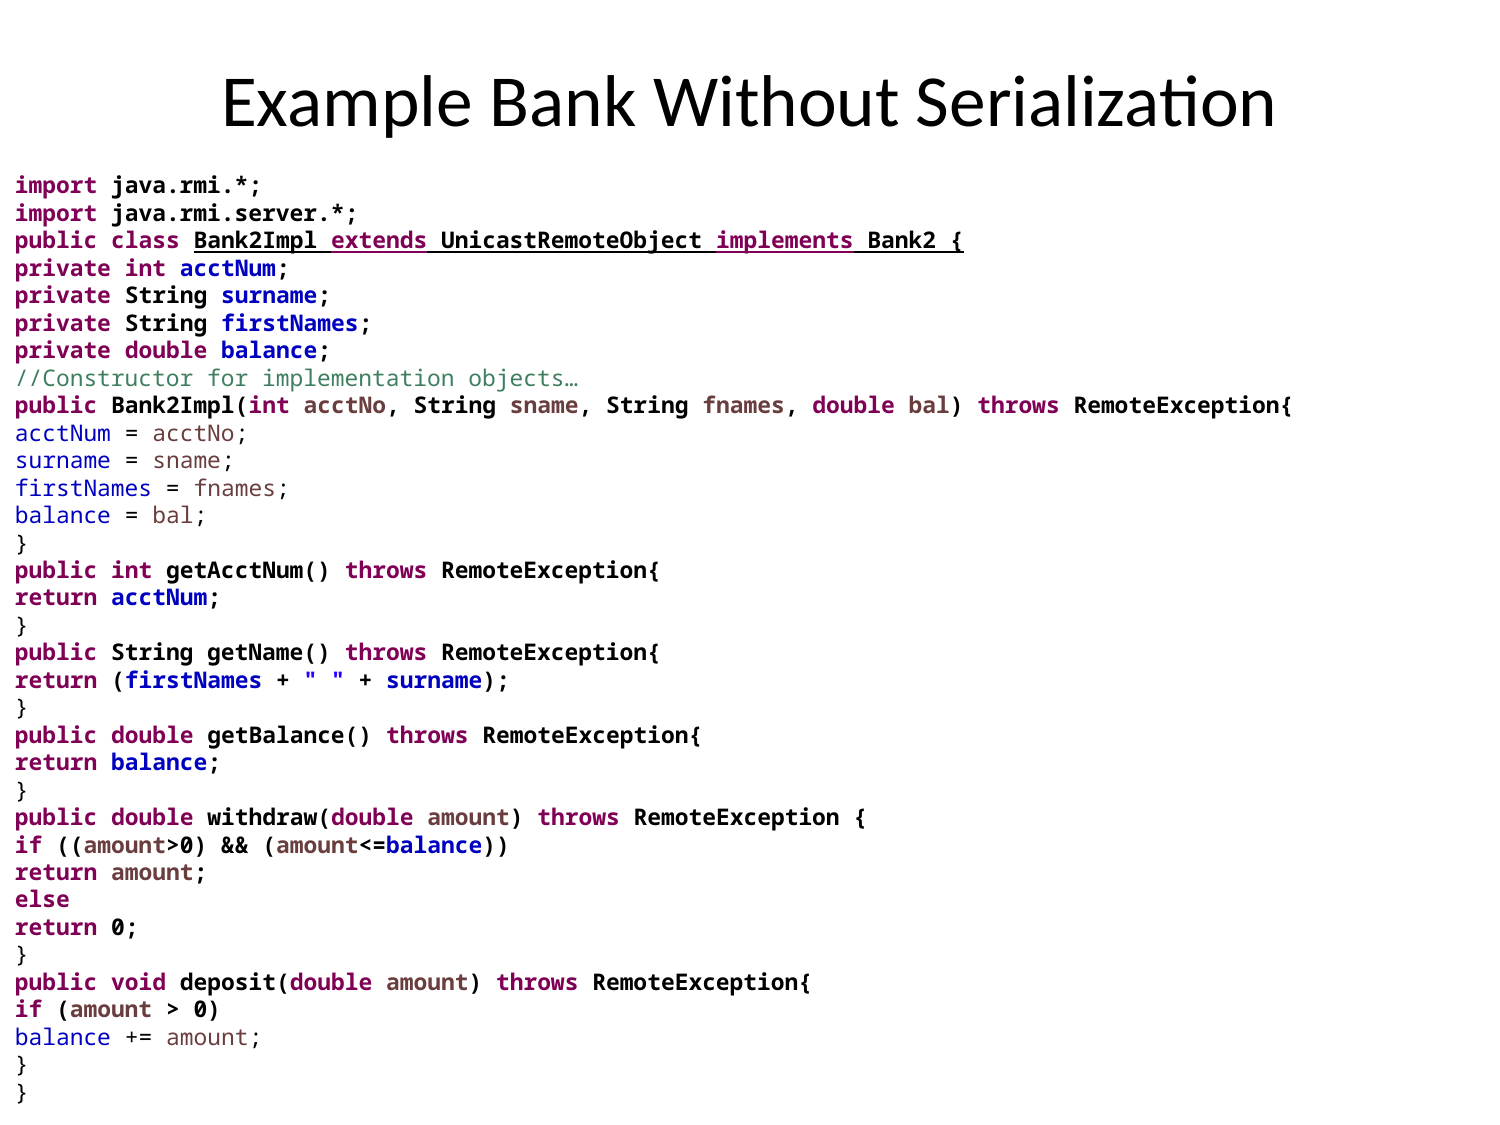

# Example Bank Without Serialization
import java.rmi.*;
import java.rmi.server.*;
public class Bank2Impl extends UnicastRemoteObject implements Bank2 {
private int acctNum;
private String surname;
private String firstNames;
private double balance;
//Constructor for implementation objects…
public Bank2Impl(int acctNo, String sname, String fnames, double bal) throws RemoteException{
acctNum = acctNo;
surname = sname;
firstNames = fnames;
balance = bal;
}
public int getAcctNum() throws RemoteException{
return acctNum;
}
public String getName() throws RemoteException{
return (firstNames + " " + surname);
}
public double getBalance() throws RemoteException{
return balance;
}
public double withdraw(double amount) throws RemoteException {
if ((amount>0) && (amount<=balance))
return amount;
else
return 0;
}
public void deposit(double amount) throws RemoteException{
if (amount > 0)
balance += amount;
}
}